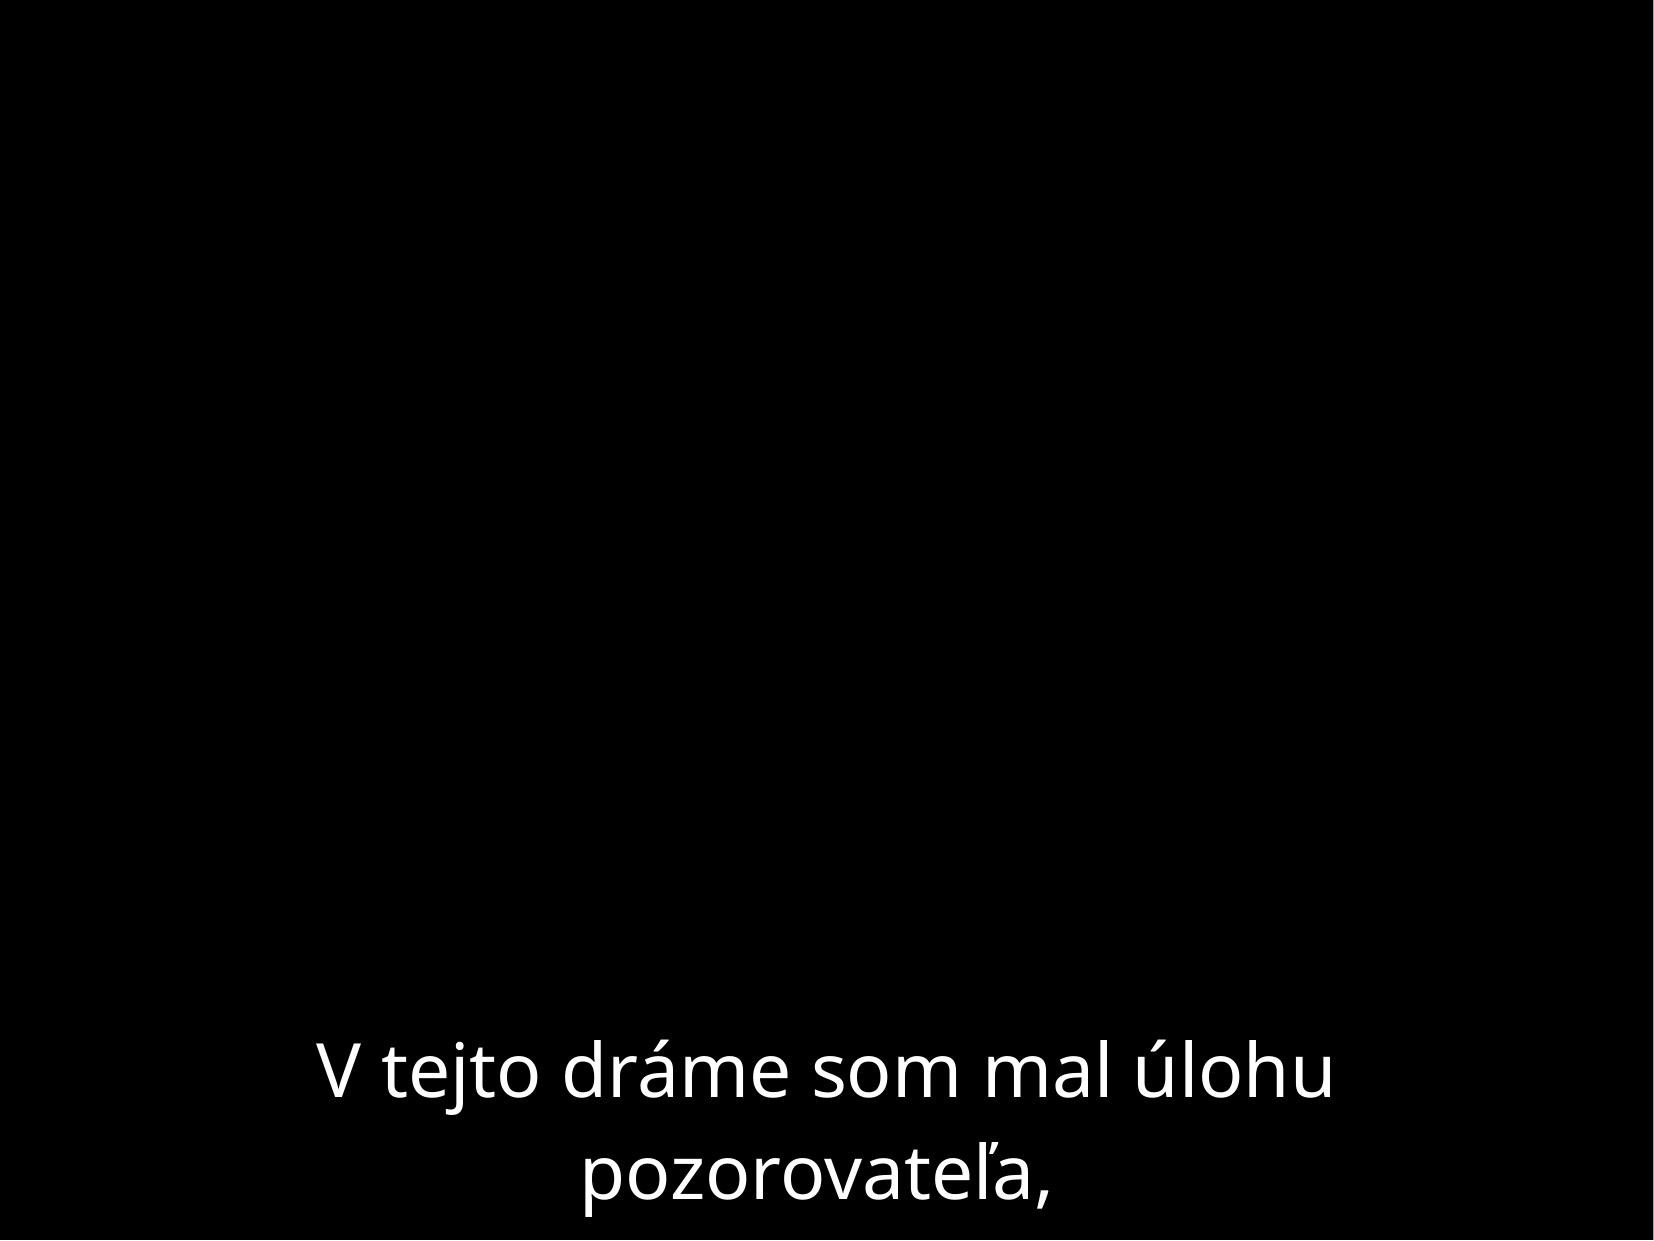

# V tejto dráme som mal úlohu pozorovateľa,